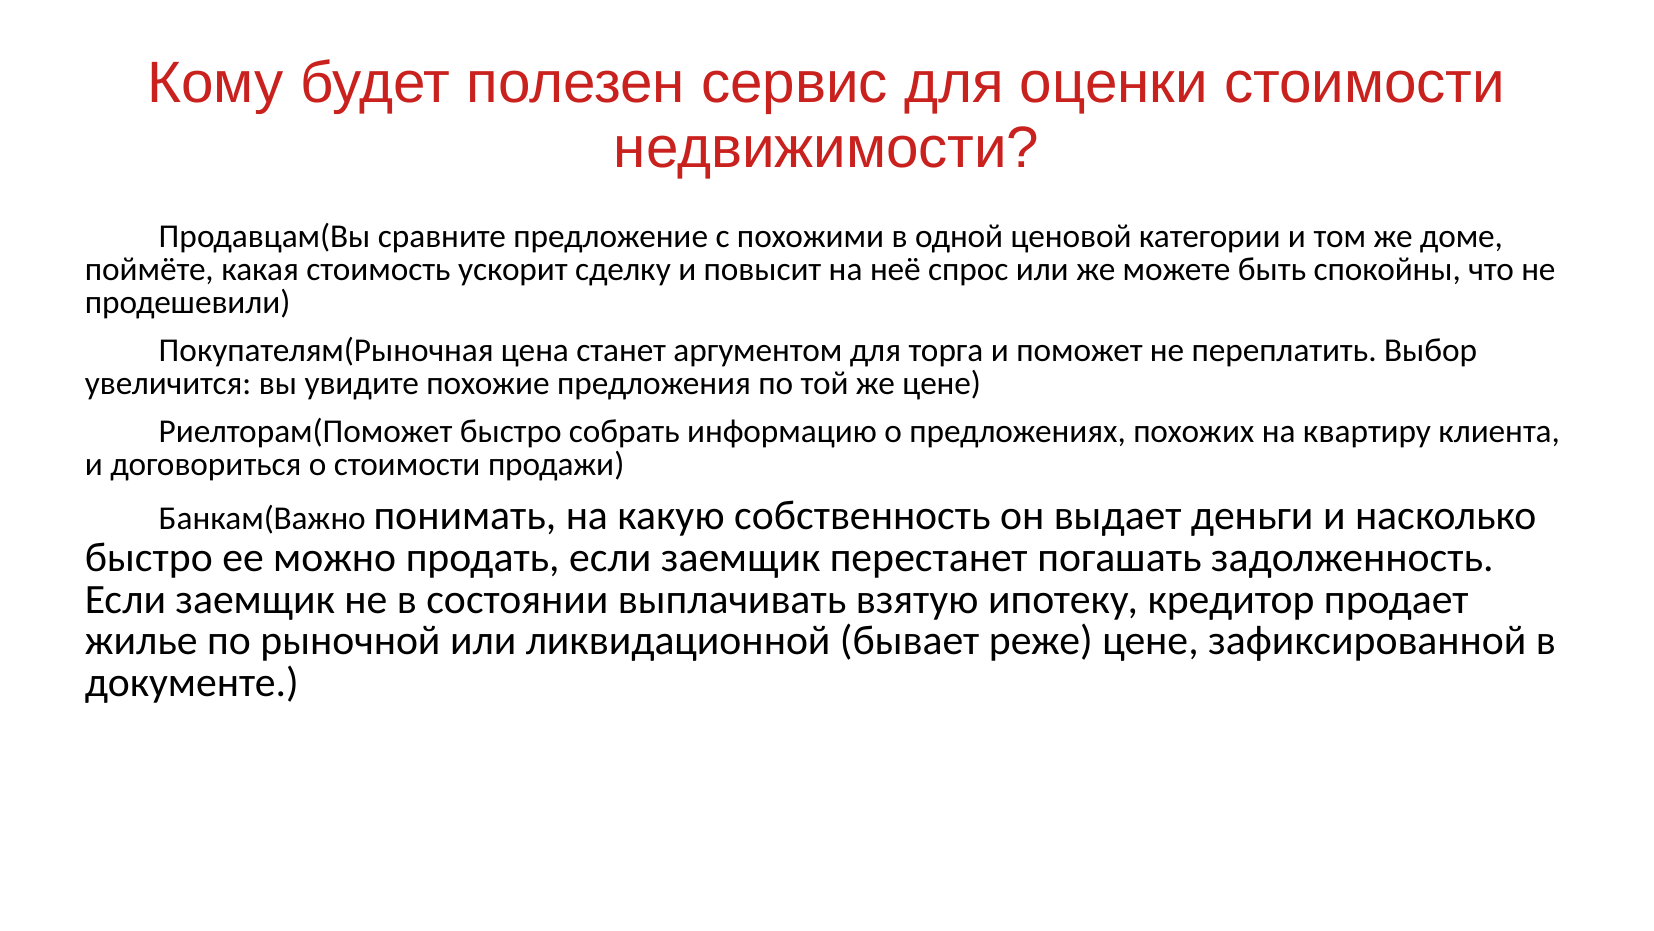

# Кому будет полезен сервис для оценки стоимости недвижимости?
 	Продавцам(Вы сравните предложение с похожими в одной ценовой категории и том же доме, поймёте, какая стоимость ускорит сделку и повысит на неё спрос или же можете быть спокойны, что не продешевили)
 	Покупателям(Рыночная цена станет аргументом для торга и поможет не переплатить. Выбор увеличится: вы увидите похожие предложения по той же цене)
 	Риелторам(Поможет быстро собрать информацию о предложениях, похожих на квартиру клиента, и договориться о стоимости продажи)
 	Банкам(Важно понимать, на какую собственность он выдает деньги и насколько быстро ее можно продать, если заемщик перестанет погашать задолженность. Если заемщик не в состоянии выплачивать взятую ипотеку, кредитор продает жилье по рыночной или ликвидационной (бывает реже) цене, зафиксированной в документе.)